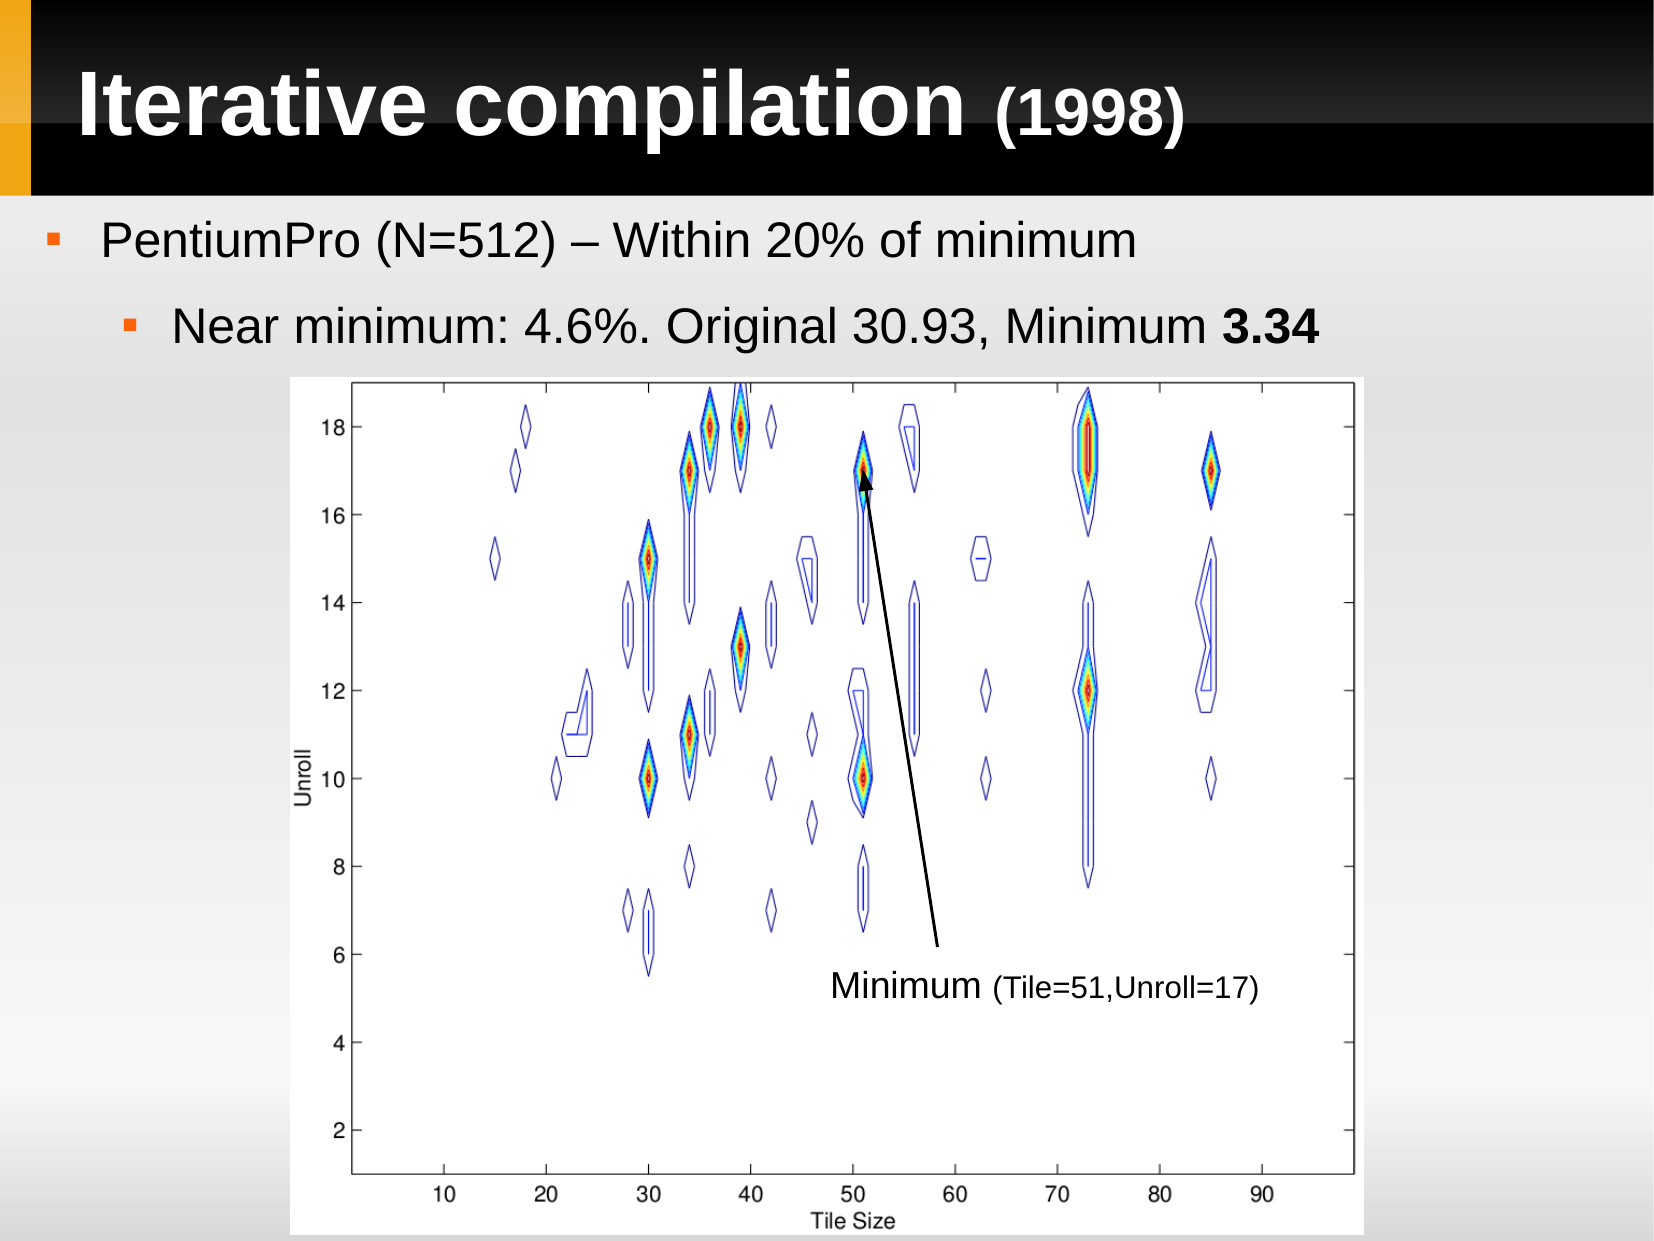

# Iterative compilation (1998)
PentiumPro (N=512) – Within 20% of minimum
Near minimum: 4.6%. Original 30.93, Minimum 3.34
Minimum (Tile=51,Unroll=17)